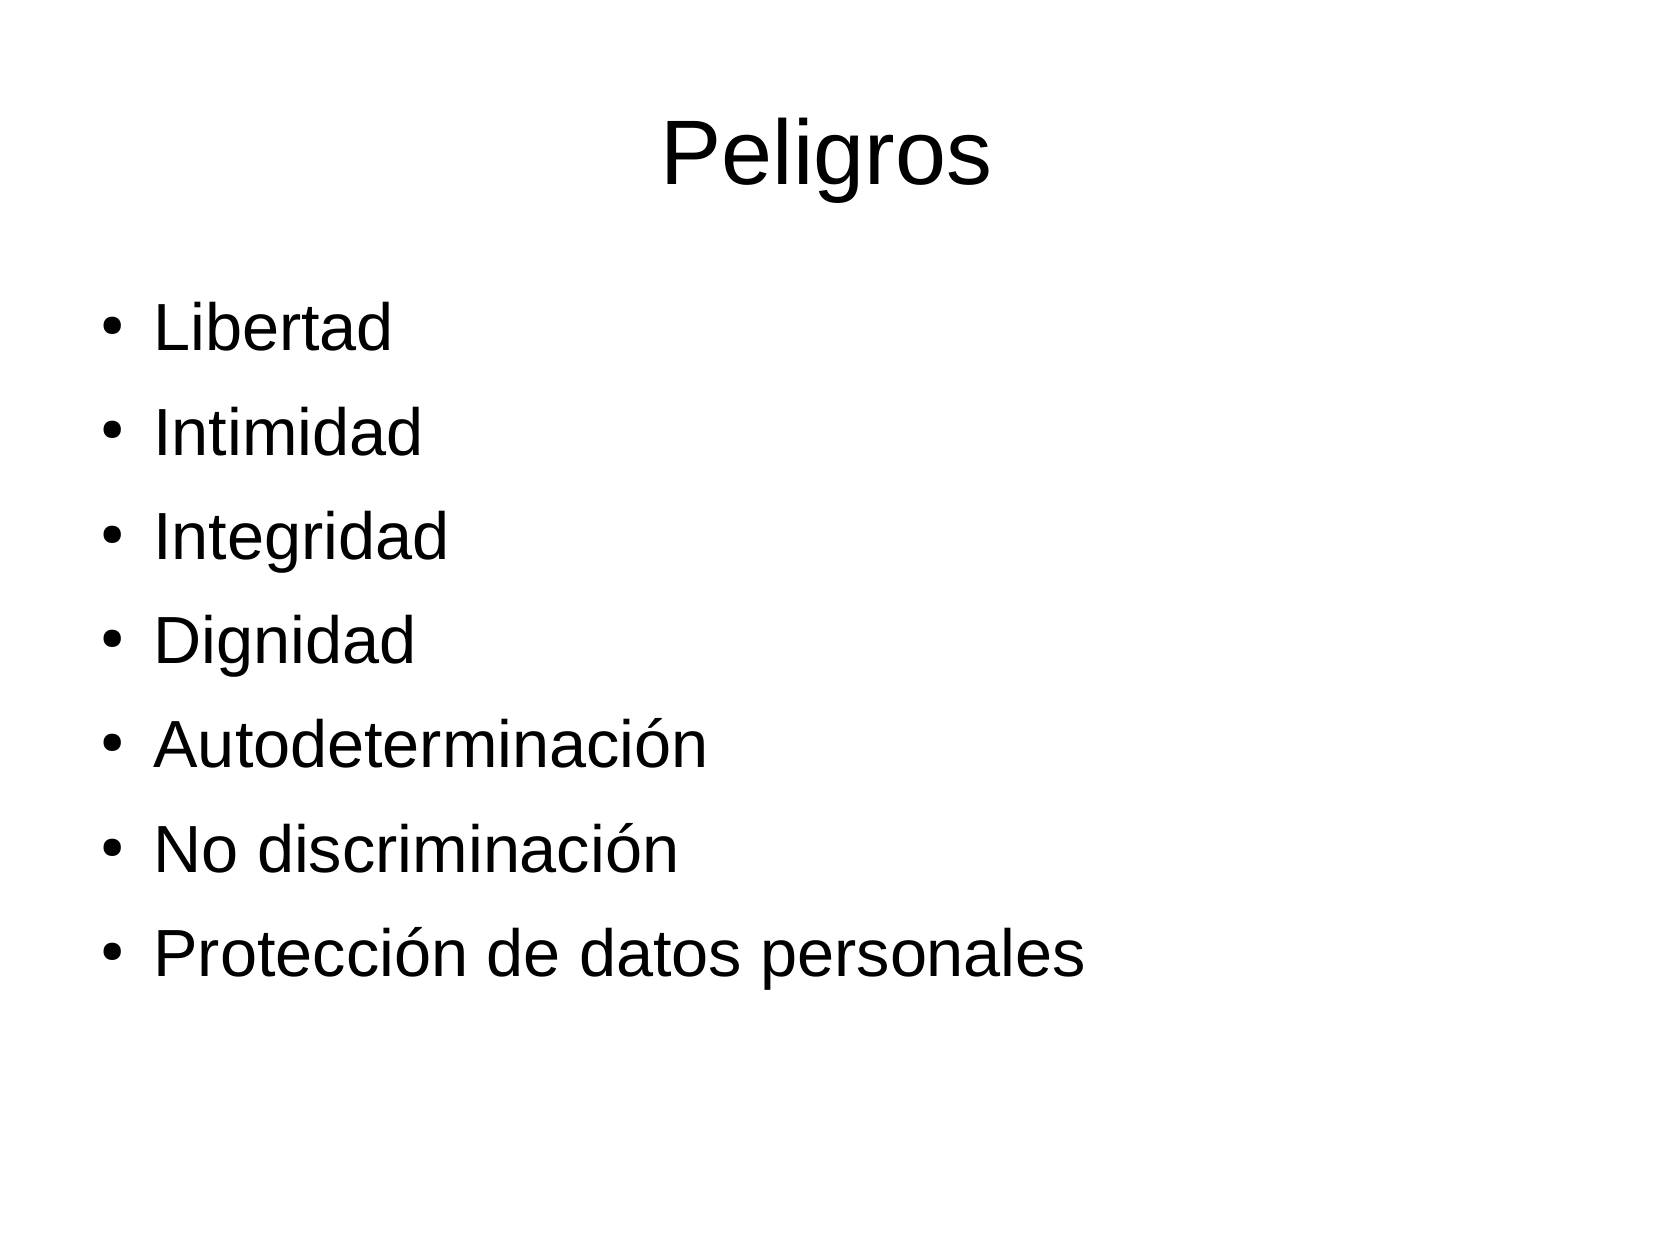

# Peligros
Libertad
Intimidad
Integridad
Dignidad
Autodeterminación
No discriminación
Protección de datos personales